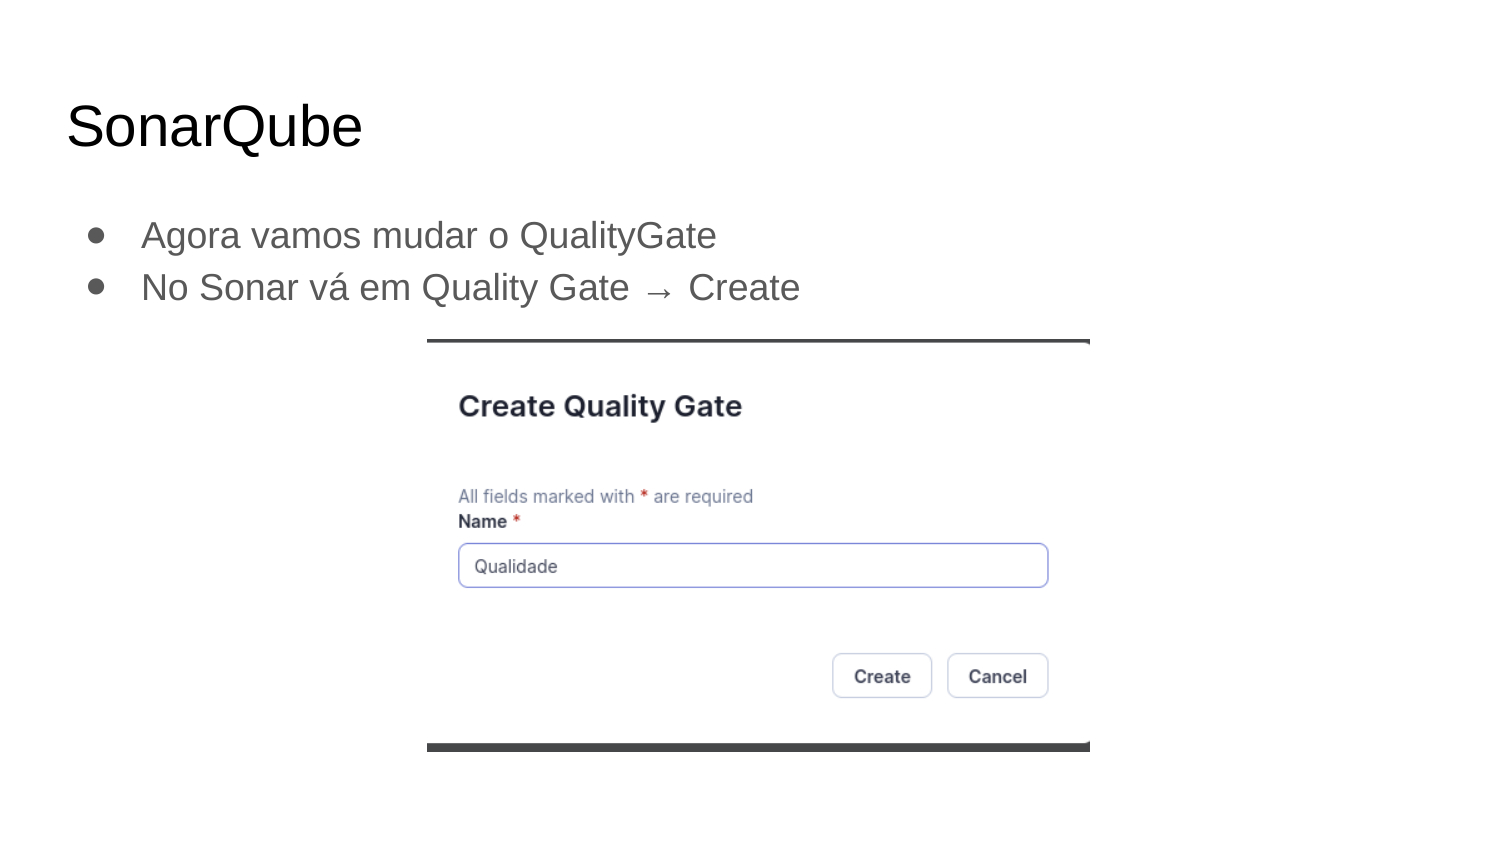

# SonarQube
Agora vamos mudar o QualityGate
No Sonar vá em Quality Gate → Create